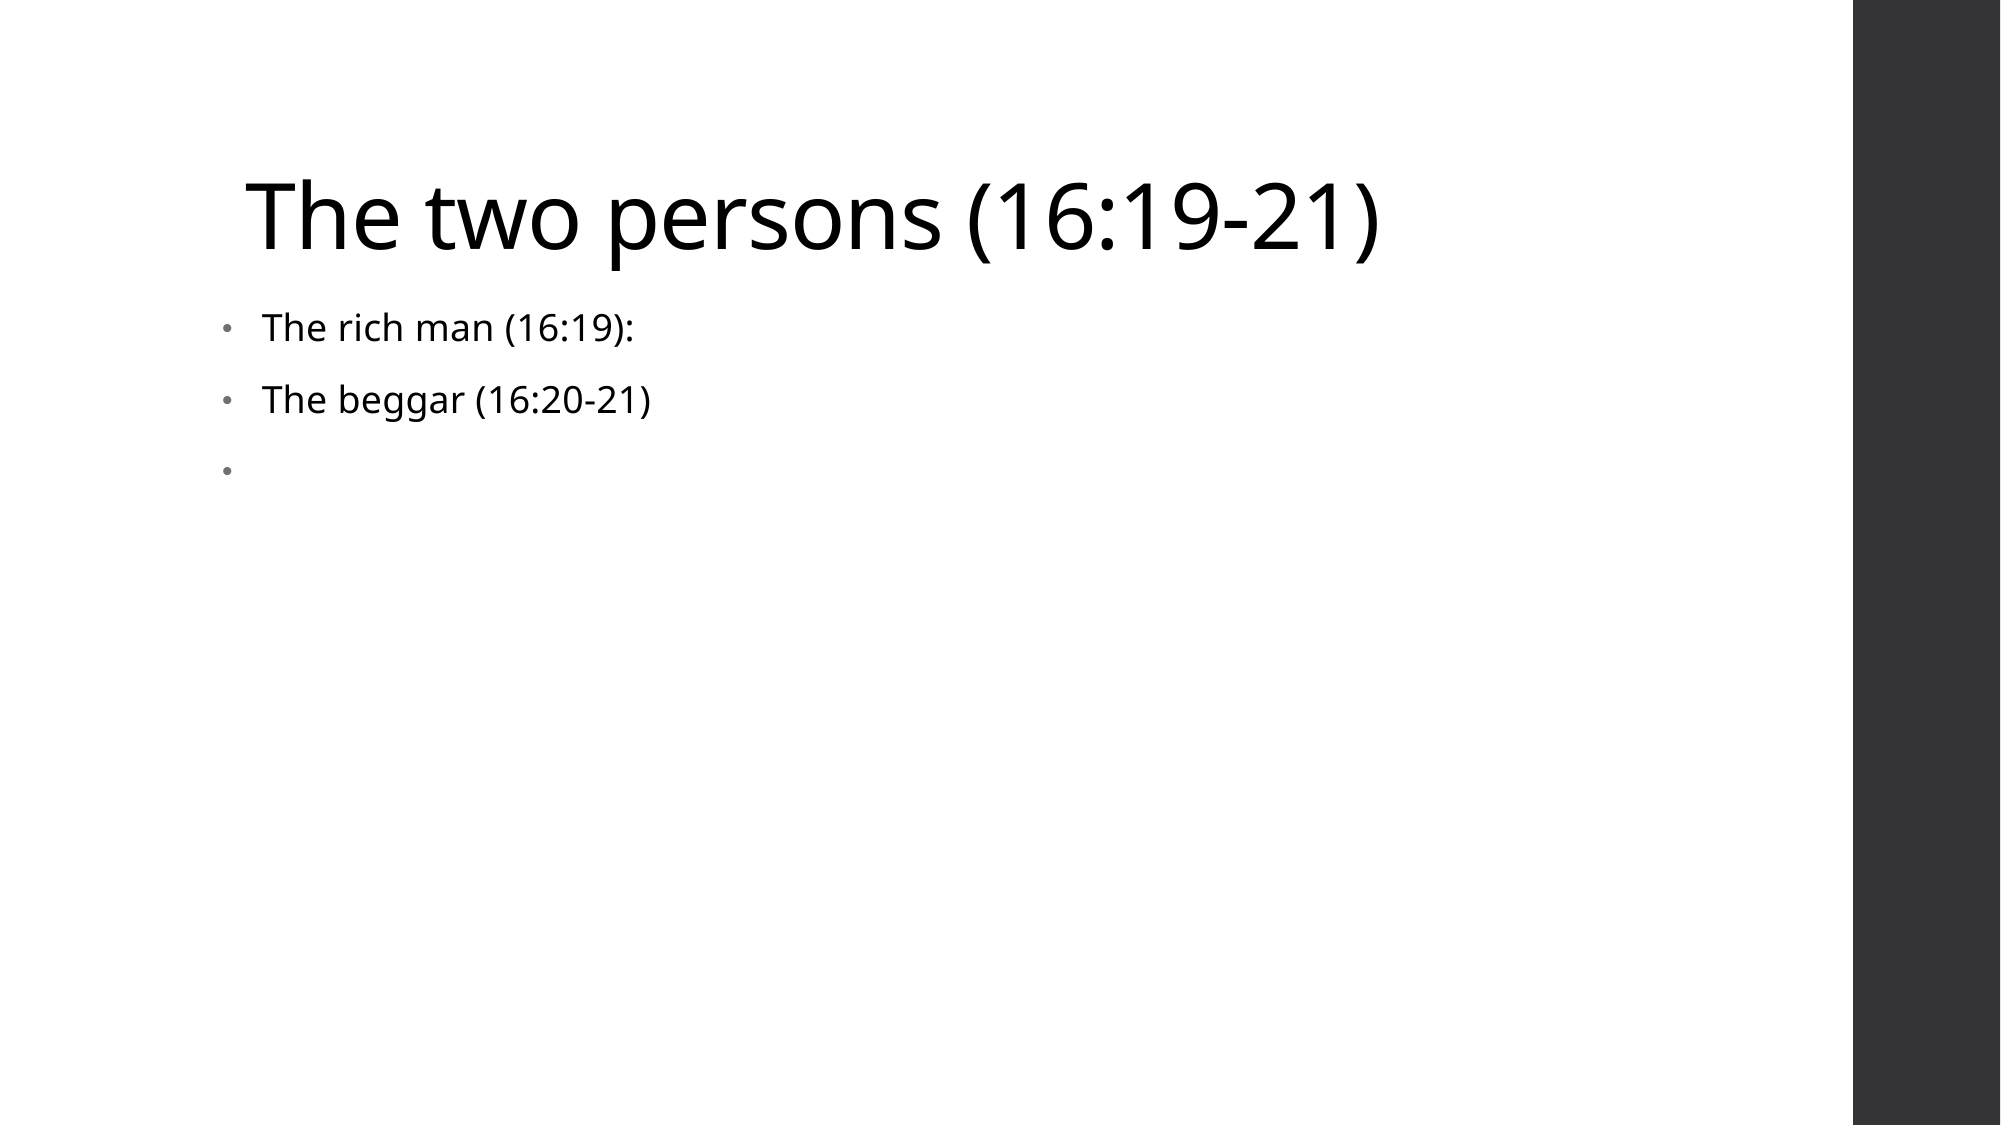

# The two persons (16:19-21)
 The rich man (16:19):
 The beggar (16:20-21)